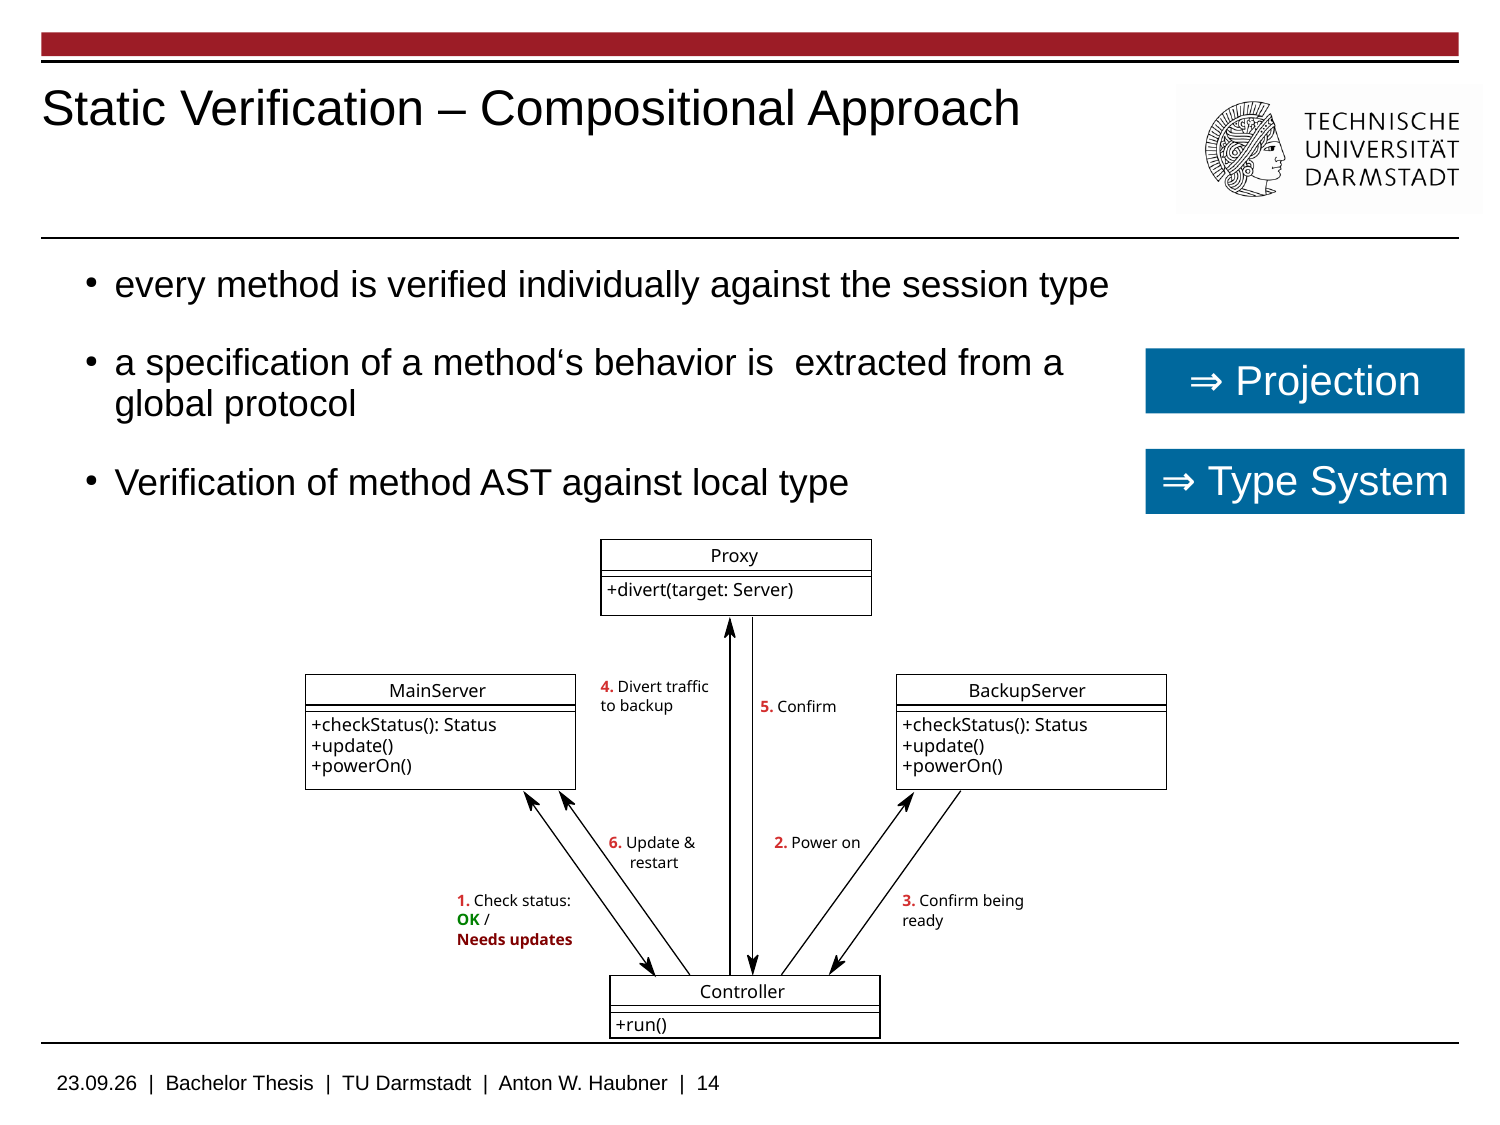

# Static Verification – Compositional Approach
every method is verified individually against the session type
a specification of a method‘s behavior is extracted from a global protocol
Verification of method AST against local type
⇒ Projection
⇒ Type System